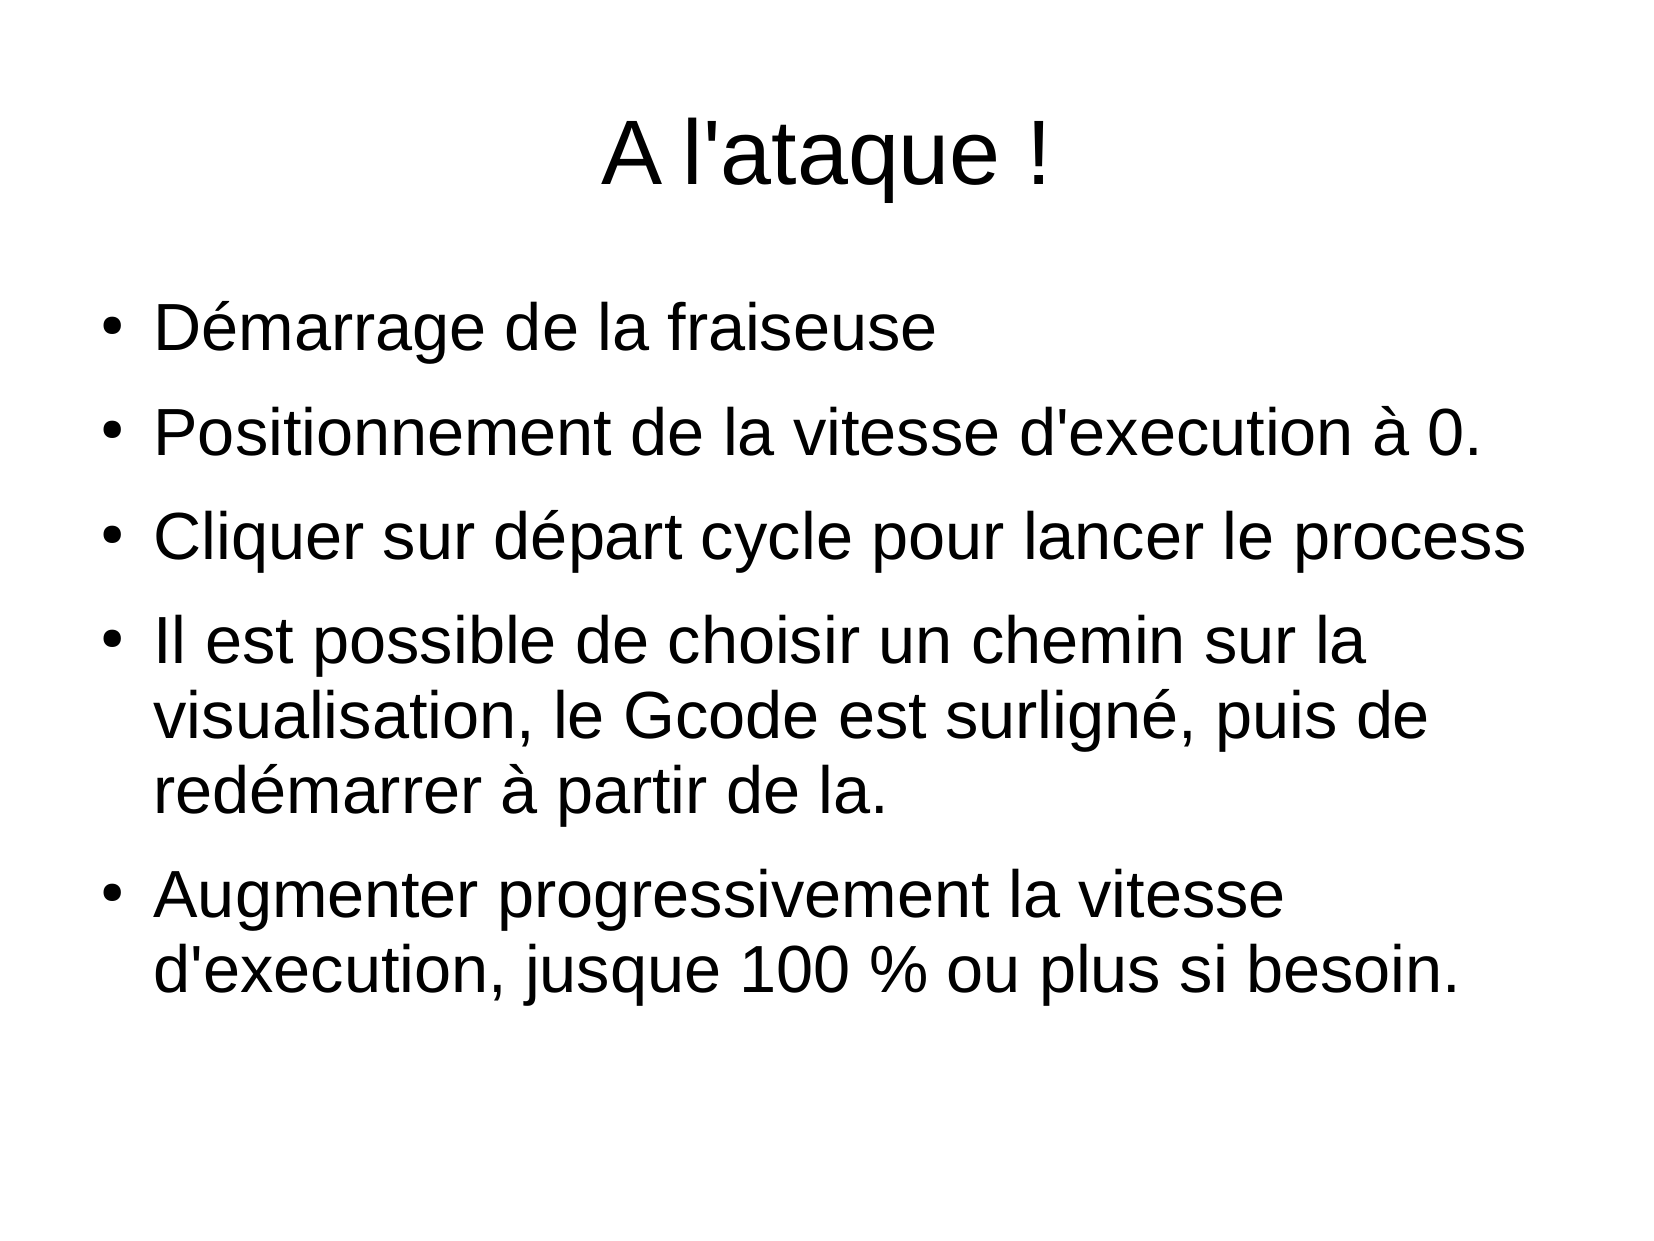

# A l'ataque !
Démarrage de la fraiseuse
Positionnement de la vitesse d'execution à 0.
Cliquer sur départ cycle pour lancer le process
Il est possible de choisir un chemin sur la visualisation, le Gcode est surligné, puis de redémarrer à partir de la.
Augmenter progressivement la vitesse d'execution, jusque 100 % ou plus si besoin.